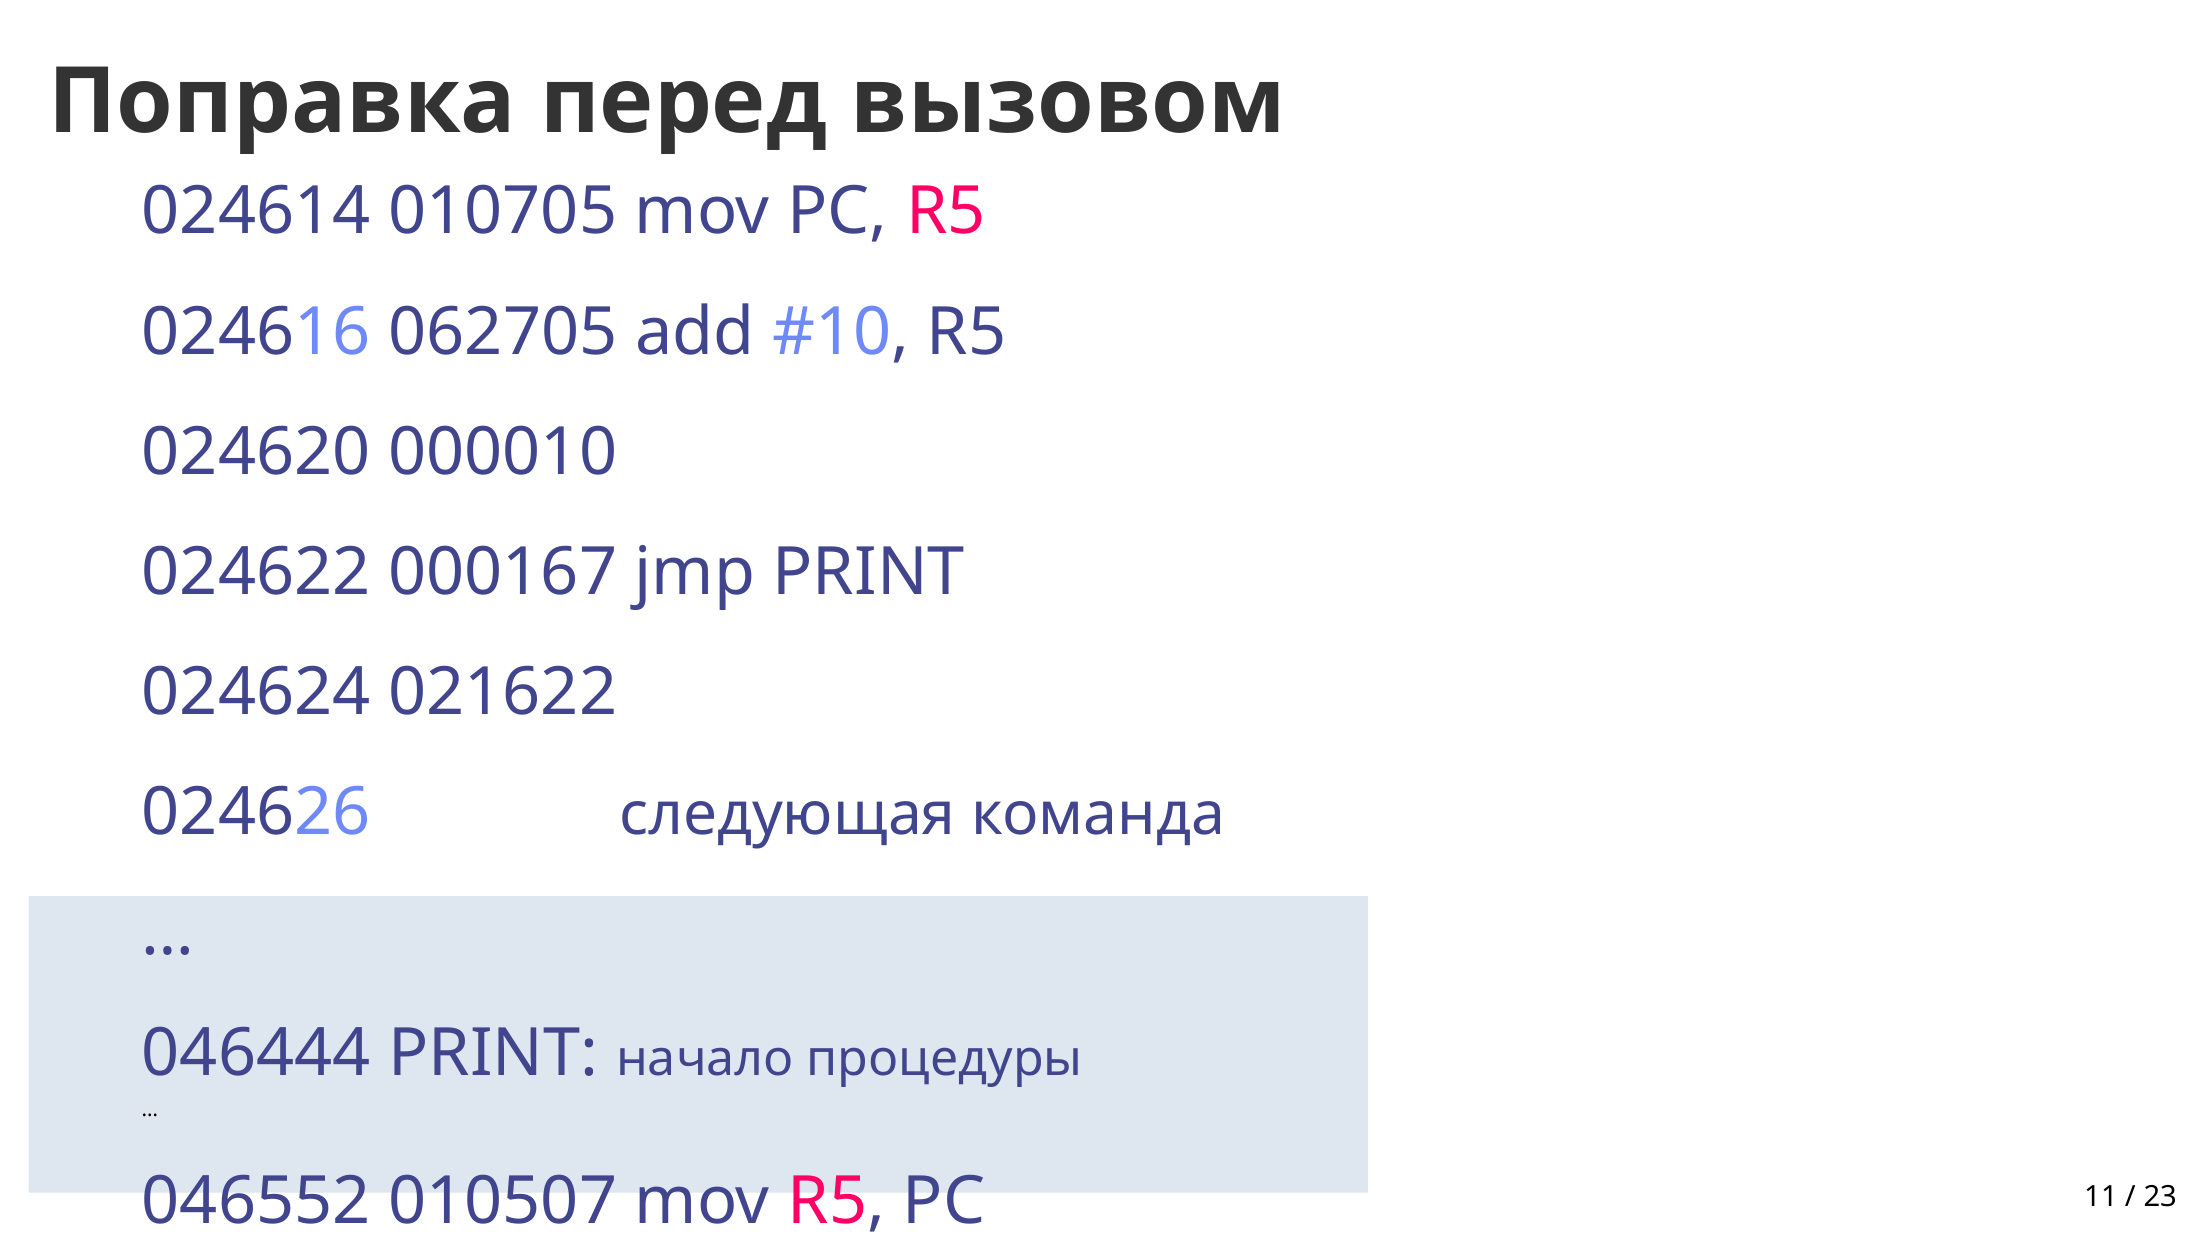

# Поправка перед вызовом
024614 010705 mov PC, R5
024616 062705 add #10, R5
024620 000010
024622 000167 jmp PRINT
024624 021622
024626 			 следующая команда
…
046444 PRINT: начало процедуры
…
046552 010507 mov R5, PC
11